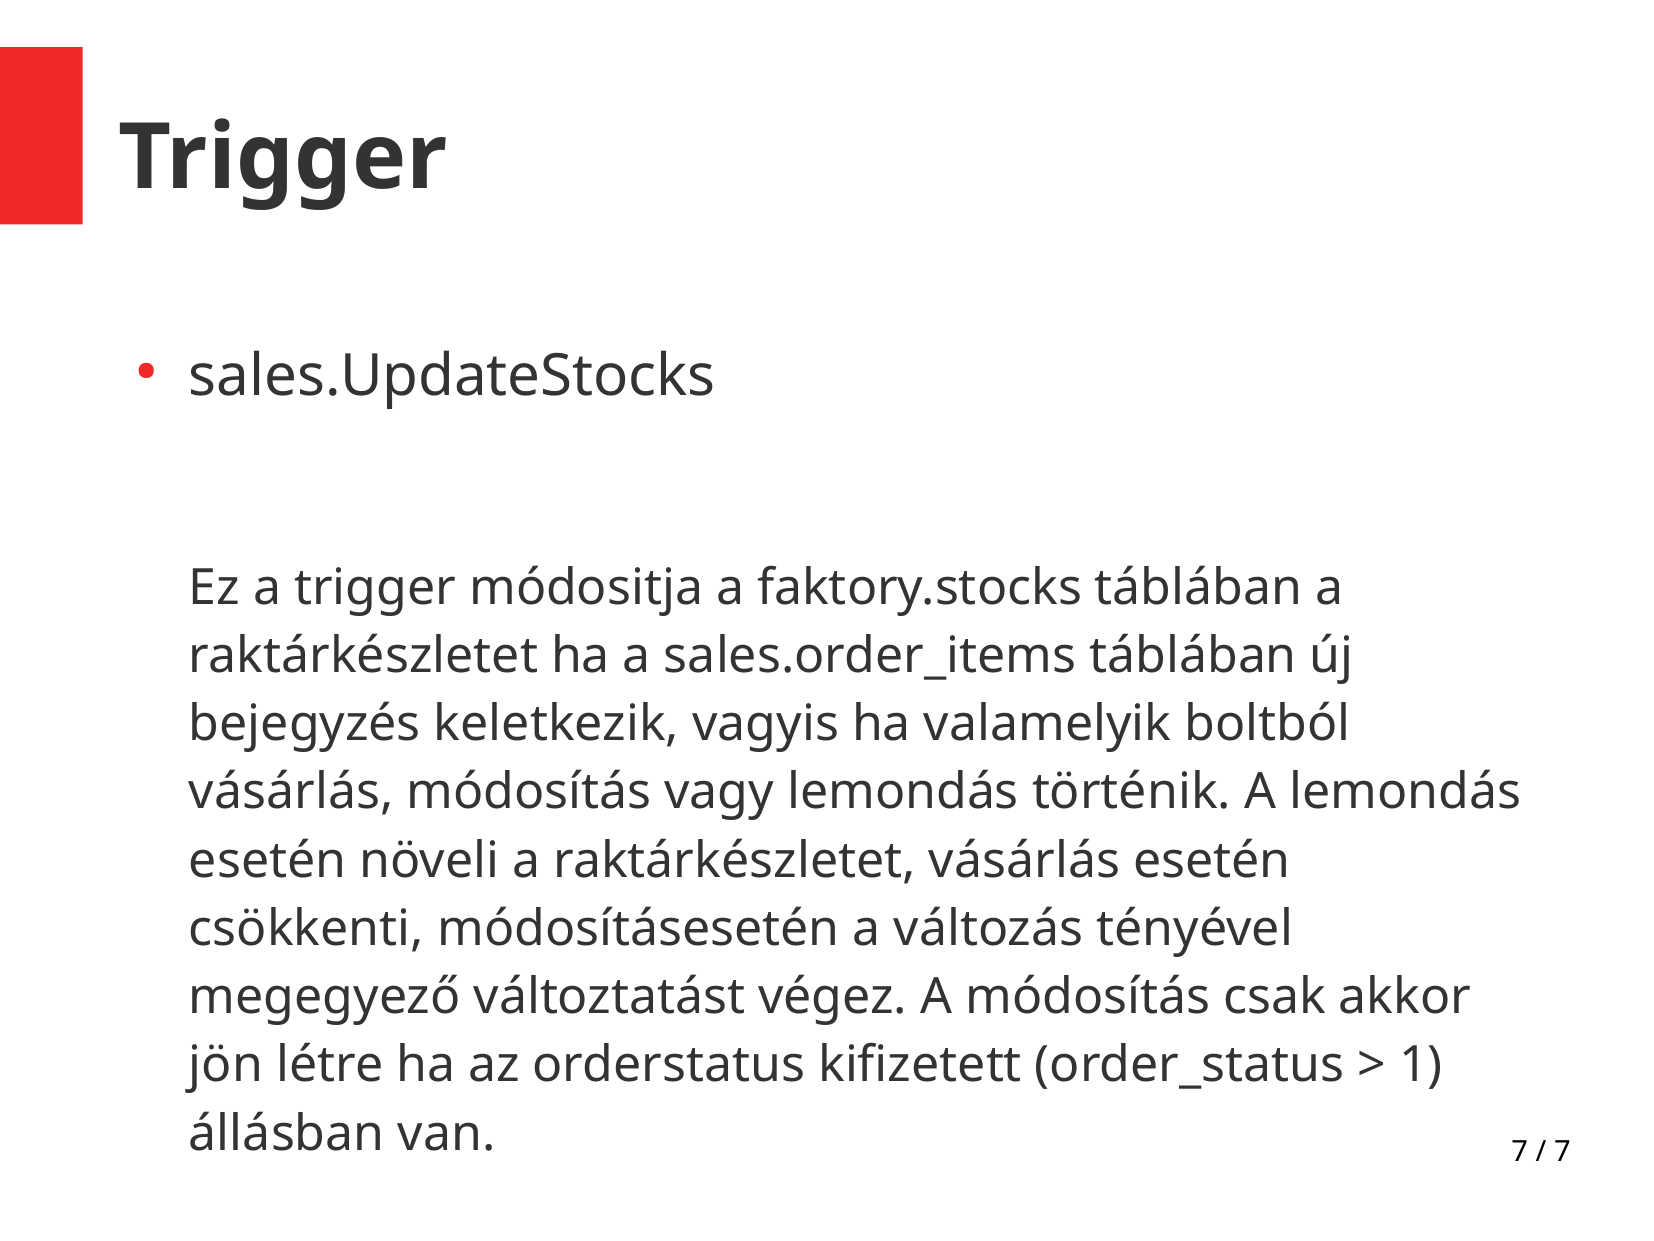

# Trigger
sales.UpdateStocks
Ez a trigger módositja a faktory.stocks táblában a raktárkészletet ha a sales.order_items táblában új bejegyzés keletkezik, vagyis ha valamelyik boltból vásárlás, módosítás vagy lemondás történik. A lemondás esetén növeli a raktárkészletet, vásárlás esetén csökkenti, módosításesetén a változás tényével megegyező változtatást végez. A módosítás csak akkor jön létre ha az orderstatus kifizetett (order_status > 1) állásban van.
7